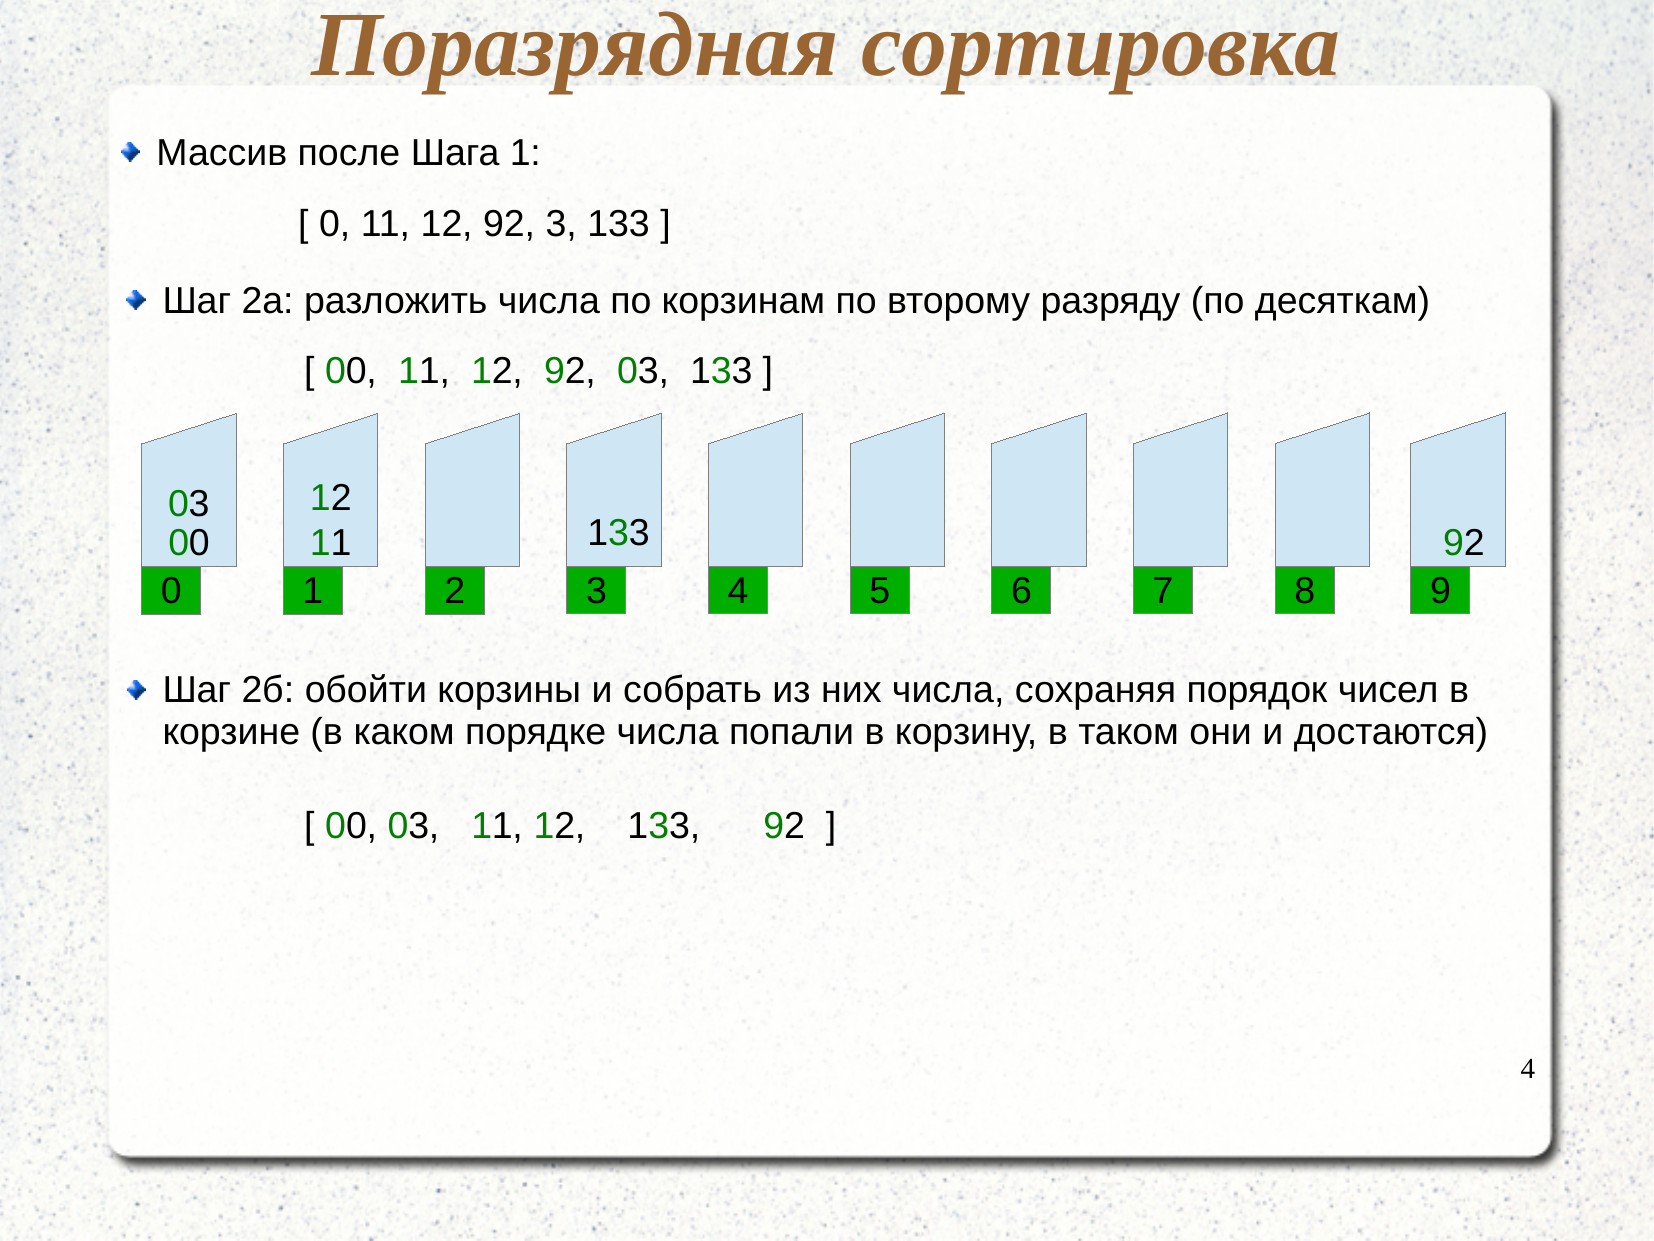

# Поразрядная сортировка
Массив после Шага 1:
[ 0, 11, 12, 92, 3, 133 ]
Шаг 2а: разложить числа по корзинам по второму разряду (по десяткам)
[ 00, 11, 12, 92, 03, 133 ]
9
8
7
6
5
4
3
2
1
0
12
03
133
00
11
92
Шаг 2б: обойти корзины и собрать из них числа, сохраняя порядок чисел в корзине (в каком порядке числа попали в корзину, в таком они и достаются)
[ 00, 03, 11, 12, 133, 92 ]
4